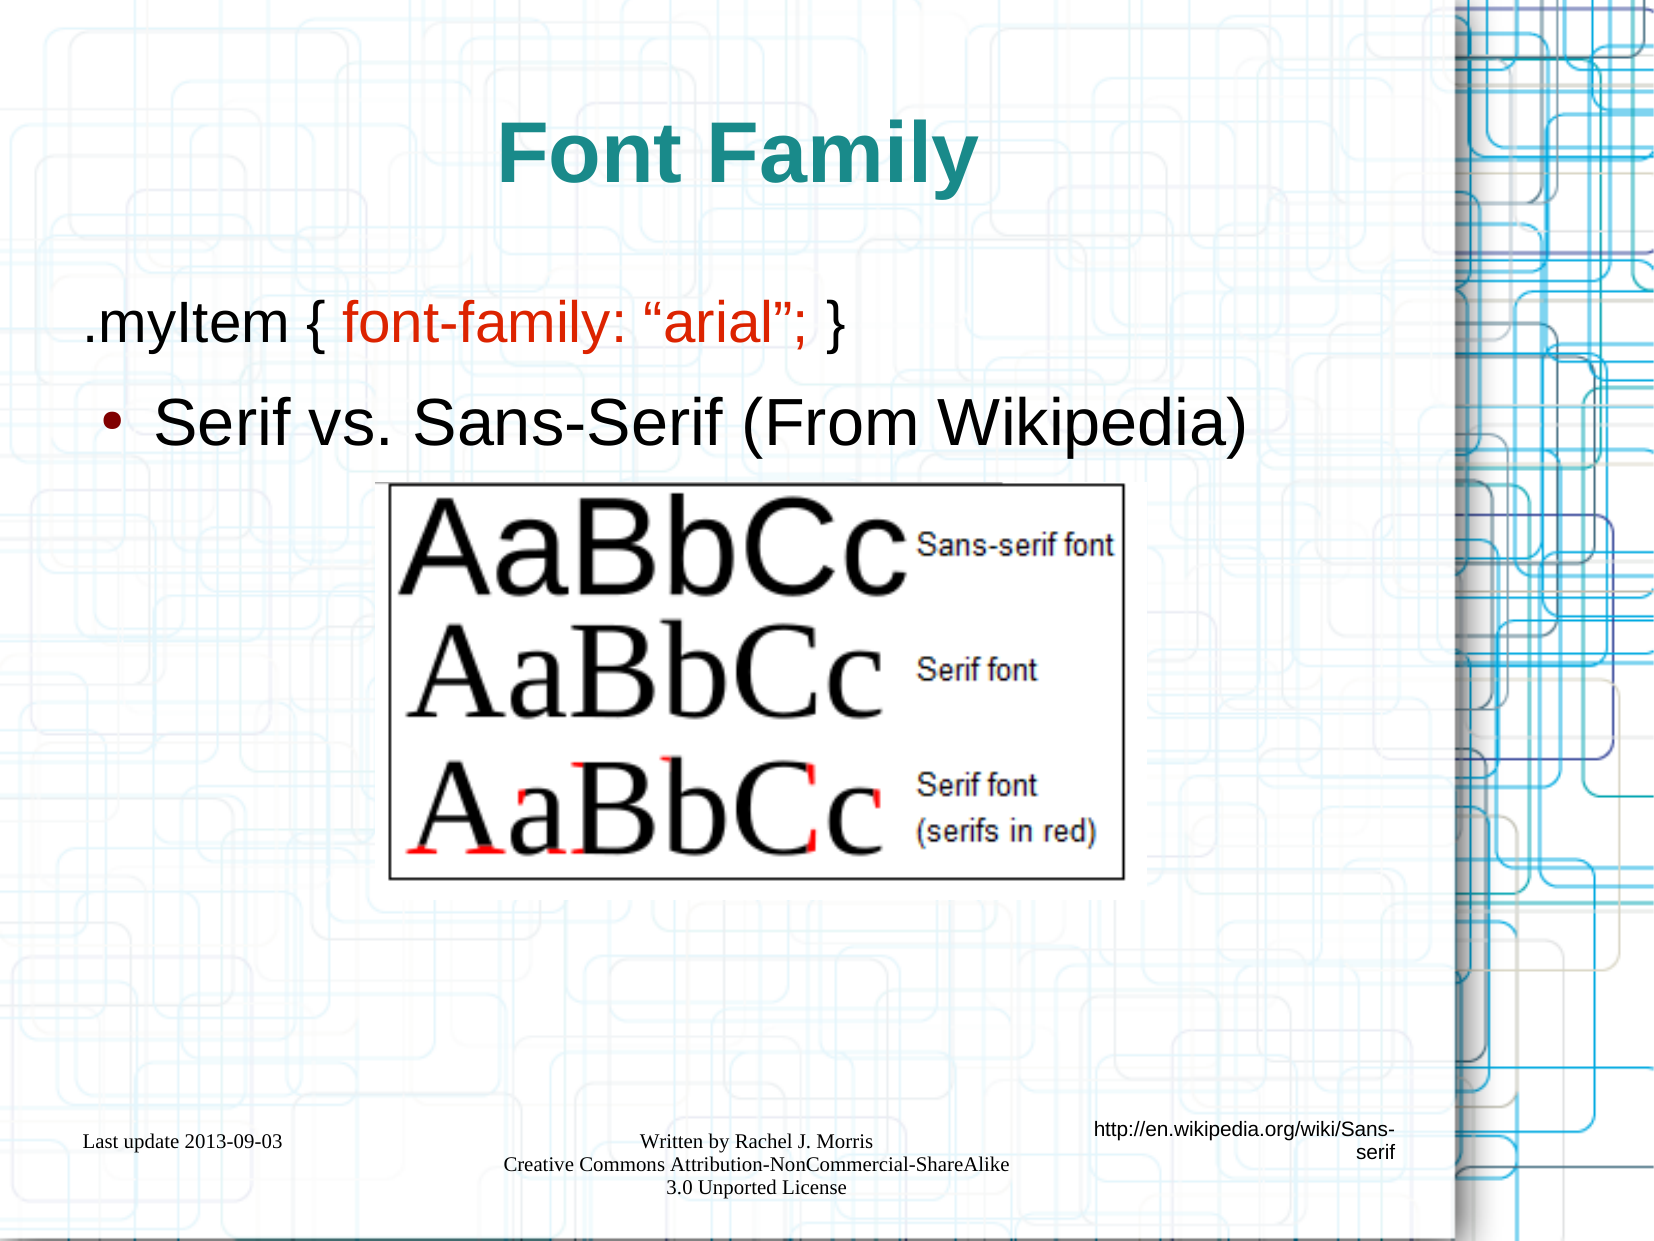

# Font Family
.myItem { font-family: “arial”; }
Serif vs. Sans-Serif (From Wikipedia)
http://en.wikipedia.org/wiki/Sans-serif